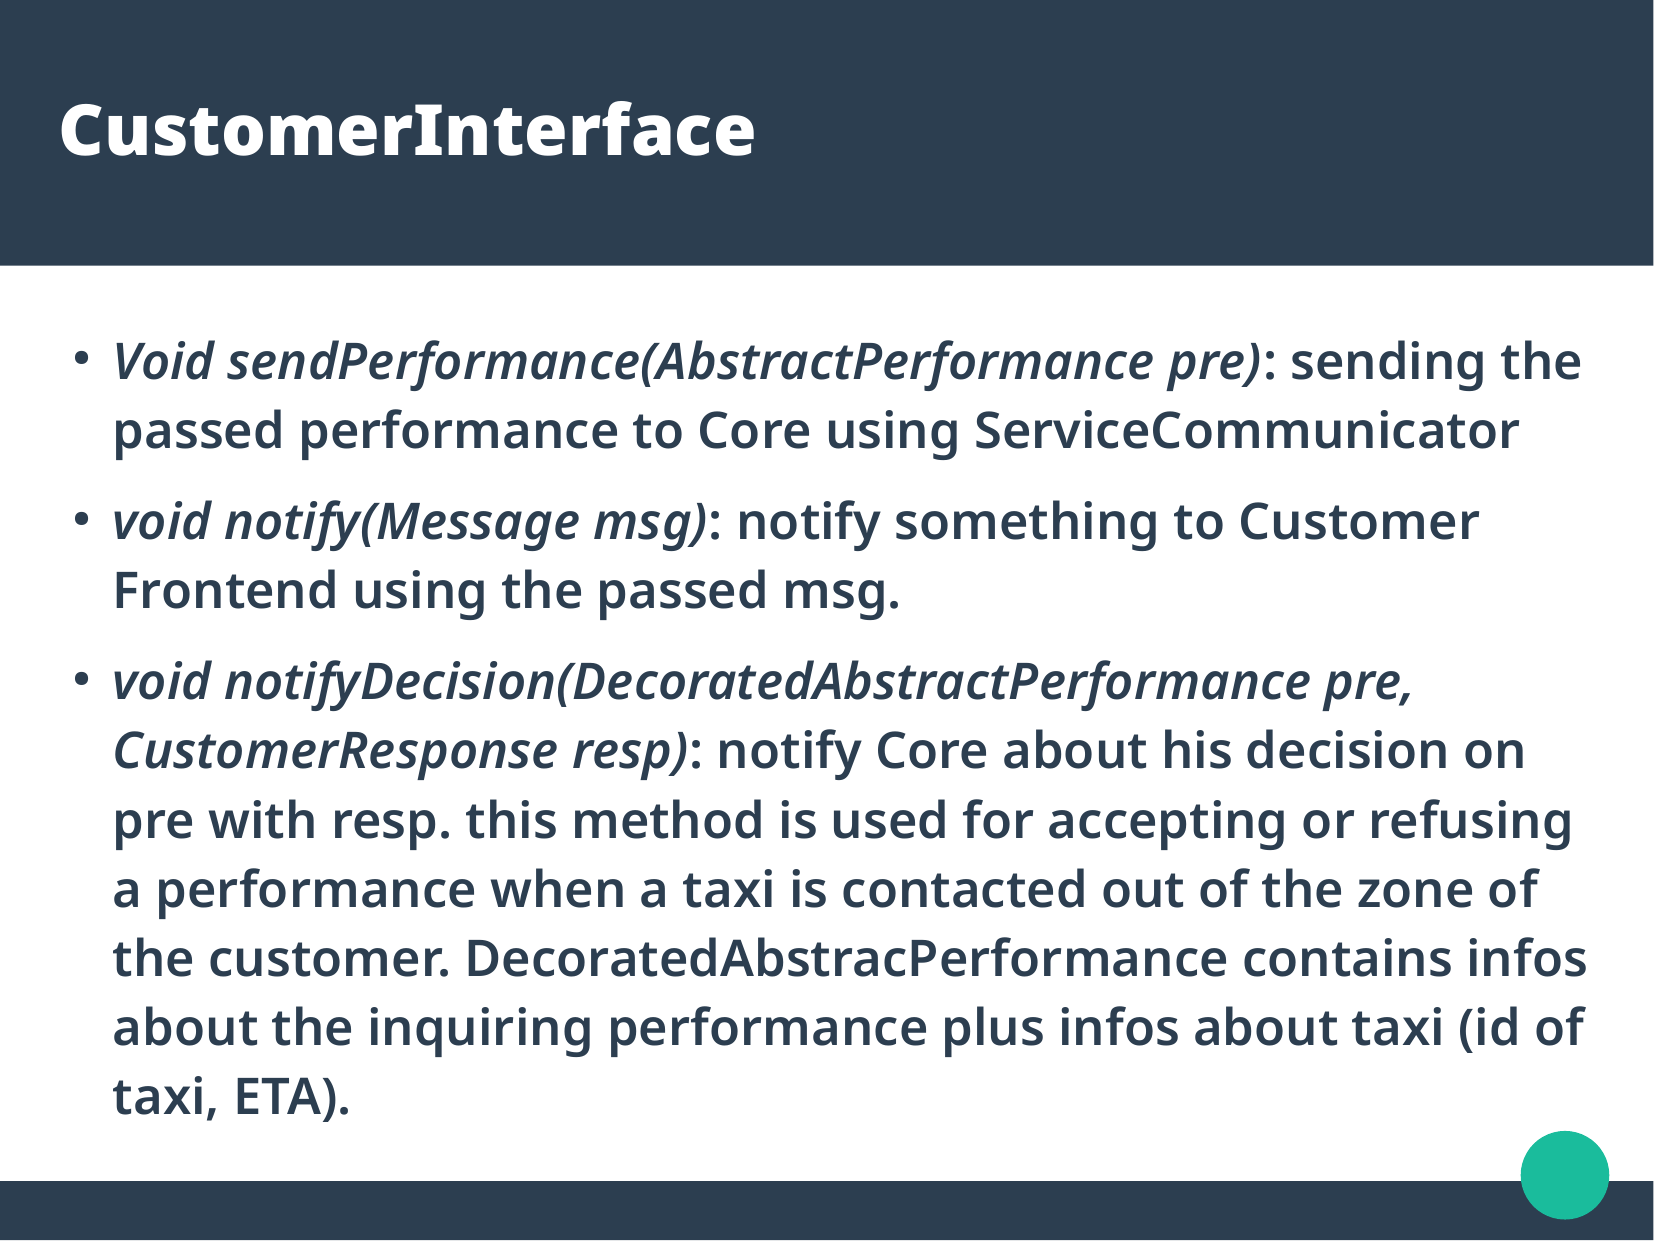

# CustomerInterface
Void sendPerformance(AbstractPerformance pre): sending the passed performance to Core using ServiceCommunicator
void notify(Message msg): notify something to Customer Frontend using the passed msg.
void notifyDecision(DecoratedAbstractPerformance pre, CustomerResponse resp): notify Core about his decision on pre with resp. this method is used for accepting or refusing a performance when a taxi is contacted out of the zone of the customer. DecoratedAbstracPerformance contains infos about the inquiring performance plus infos about taxi (id of taxi, ETA).